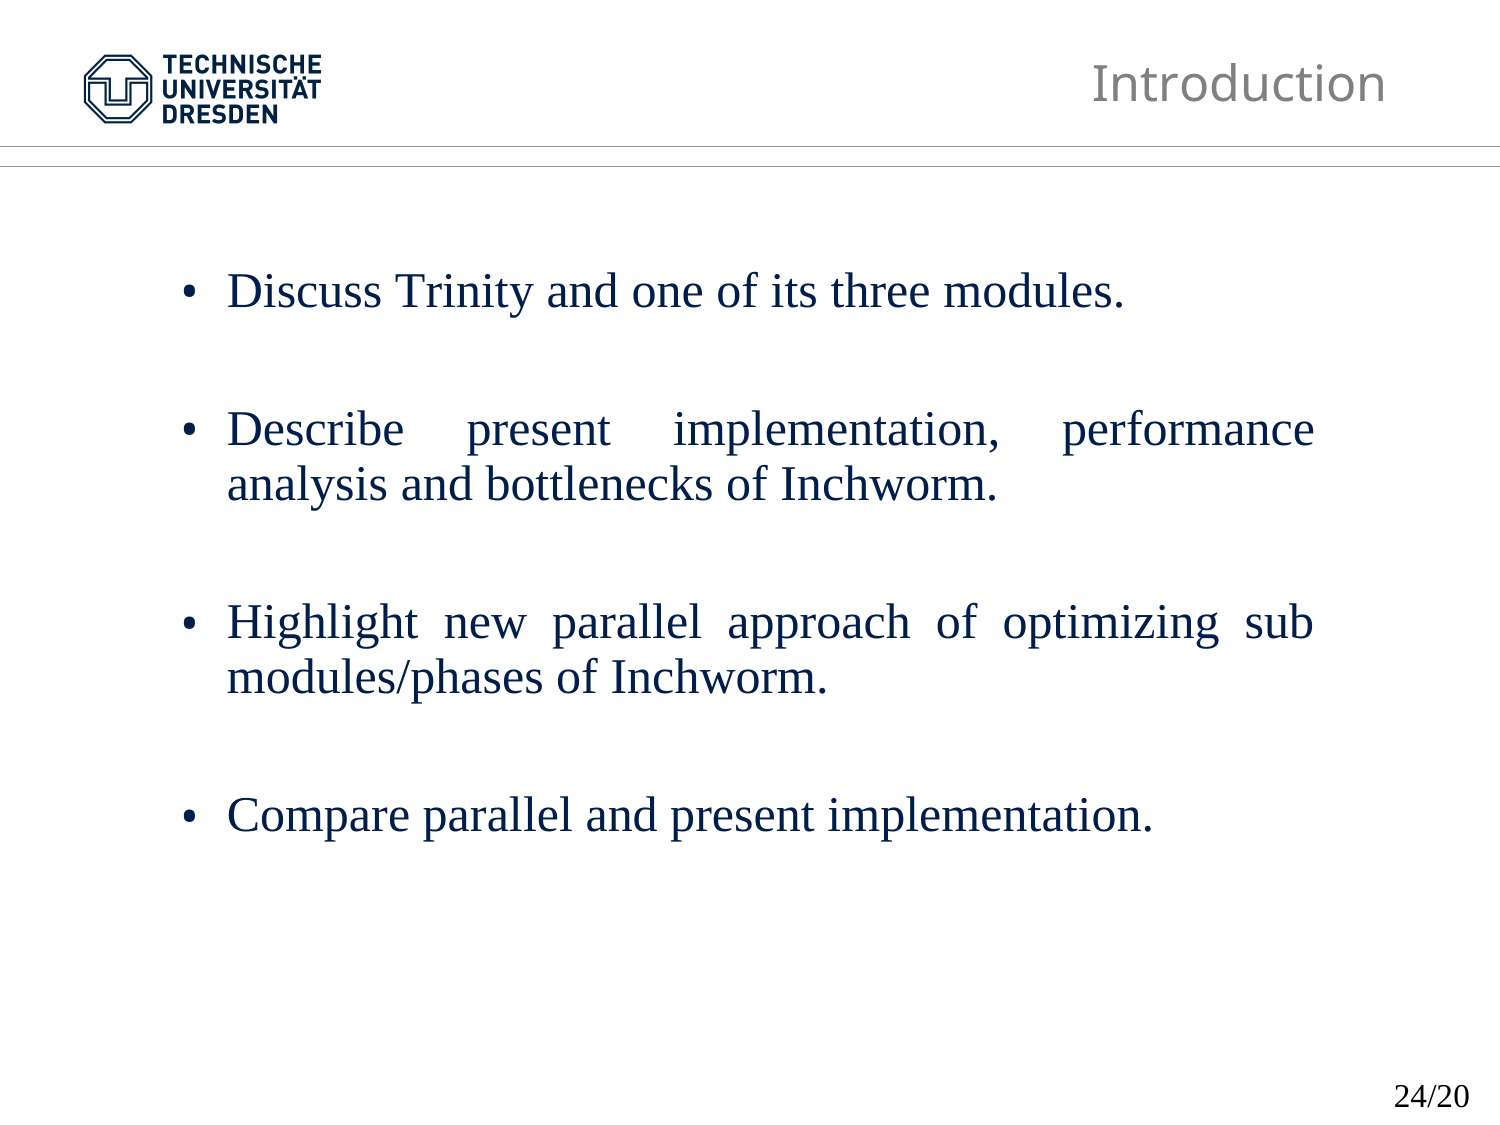

# Introduction
Discuss Trinity and one of its three modules.
Describe present implementation, performance analysis and bottlenecks of Inchworm.
Highlight new parallel approach of optimizing sub modules/phases of Inchworm.
Compare parallel and present implementation.
24